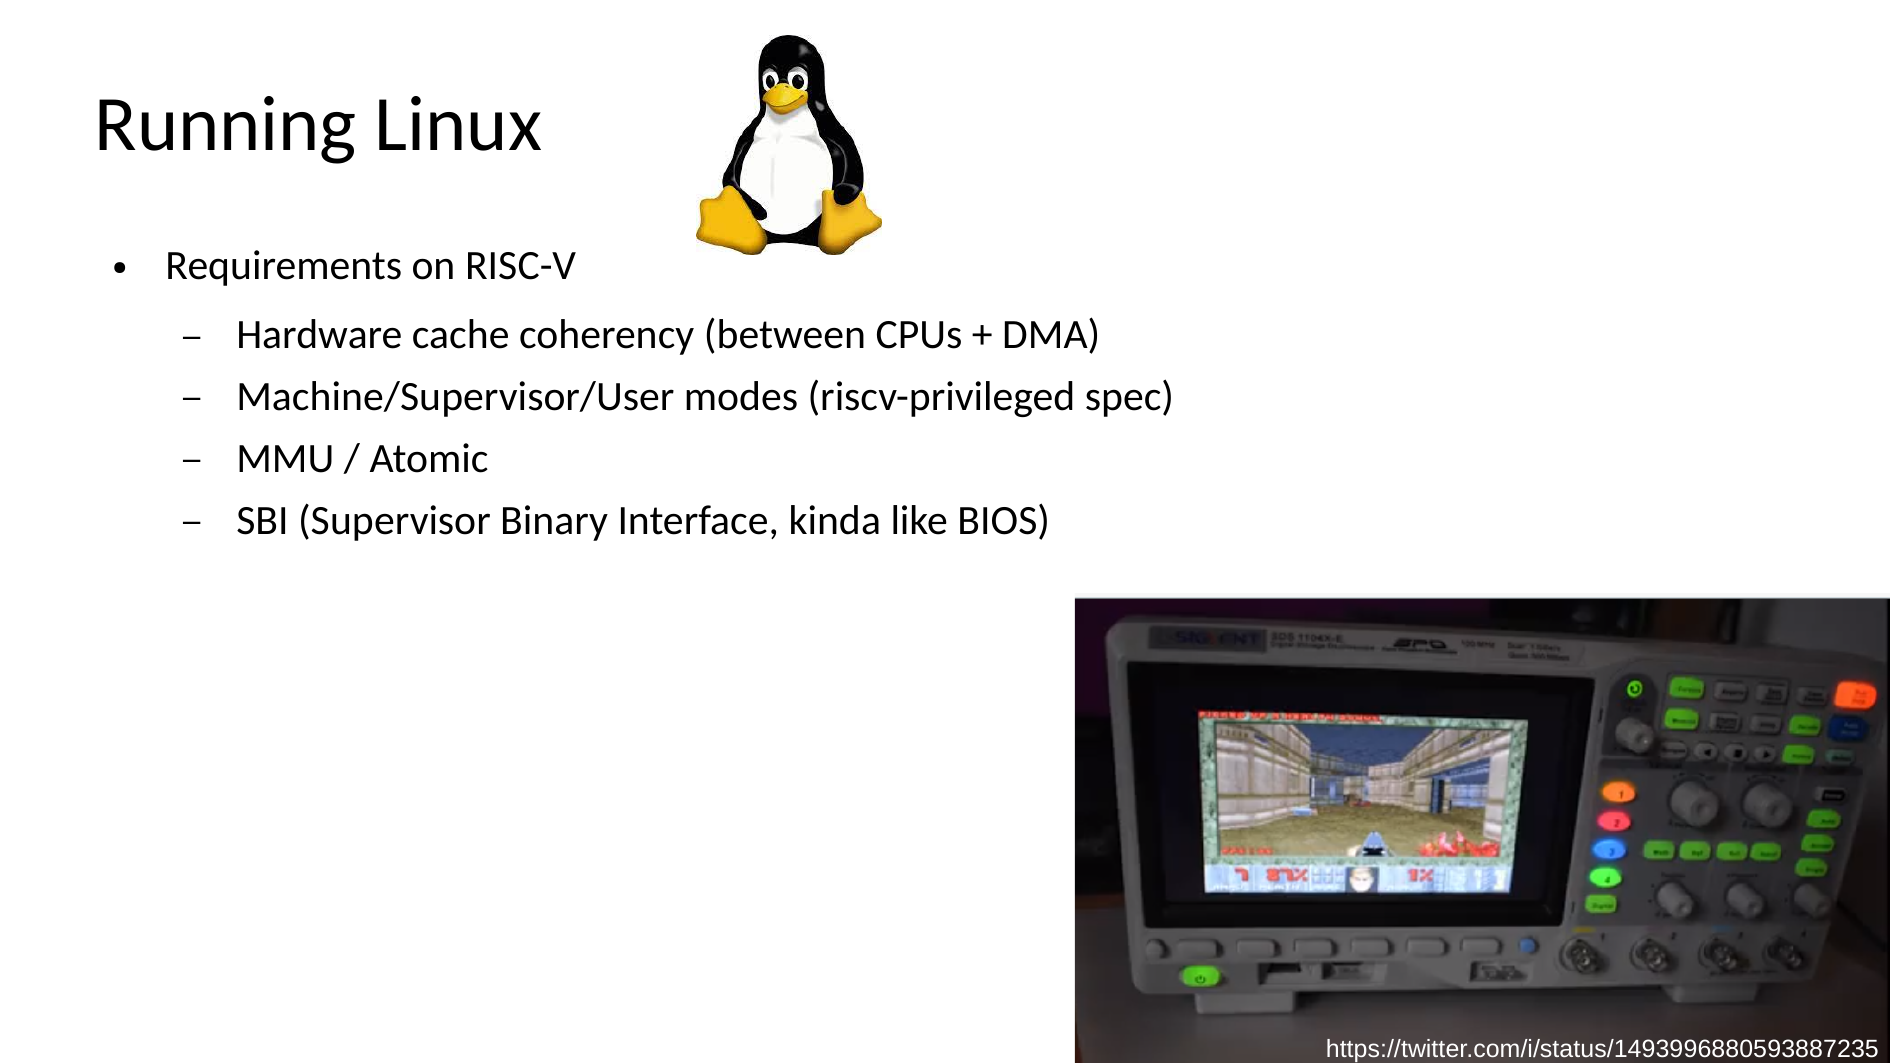

# Running Linux
Requirements on RISC-V
Hardware cache coherency (between CPUs + DMA)
Machine/Supervisor/User modes (riscv-privileged spec)
MMU / Atomic
SBI (Supervisor Binary Interface, kinda like BIOS)
https://twitter.com/i/status/1493996880593887235